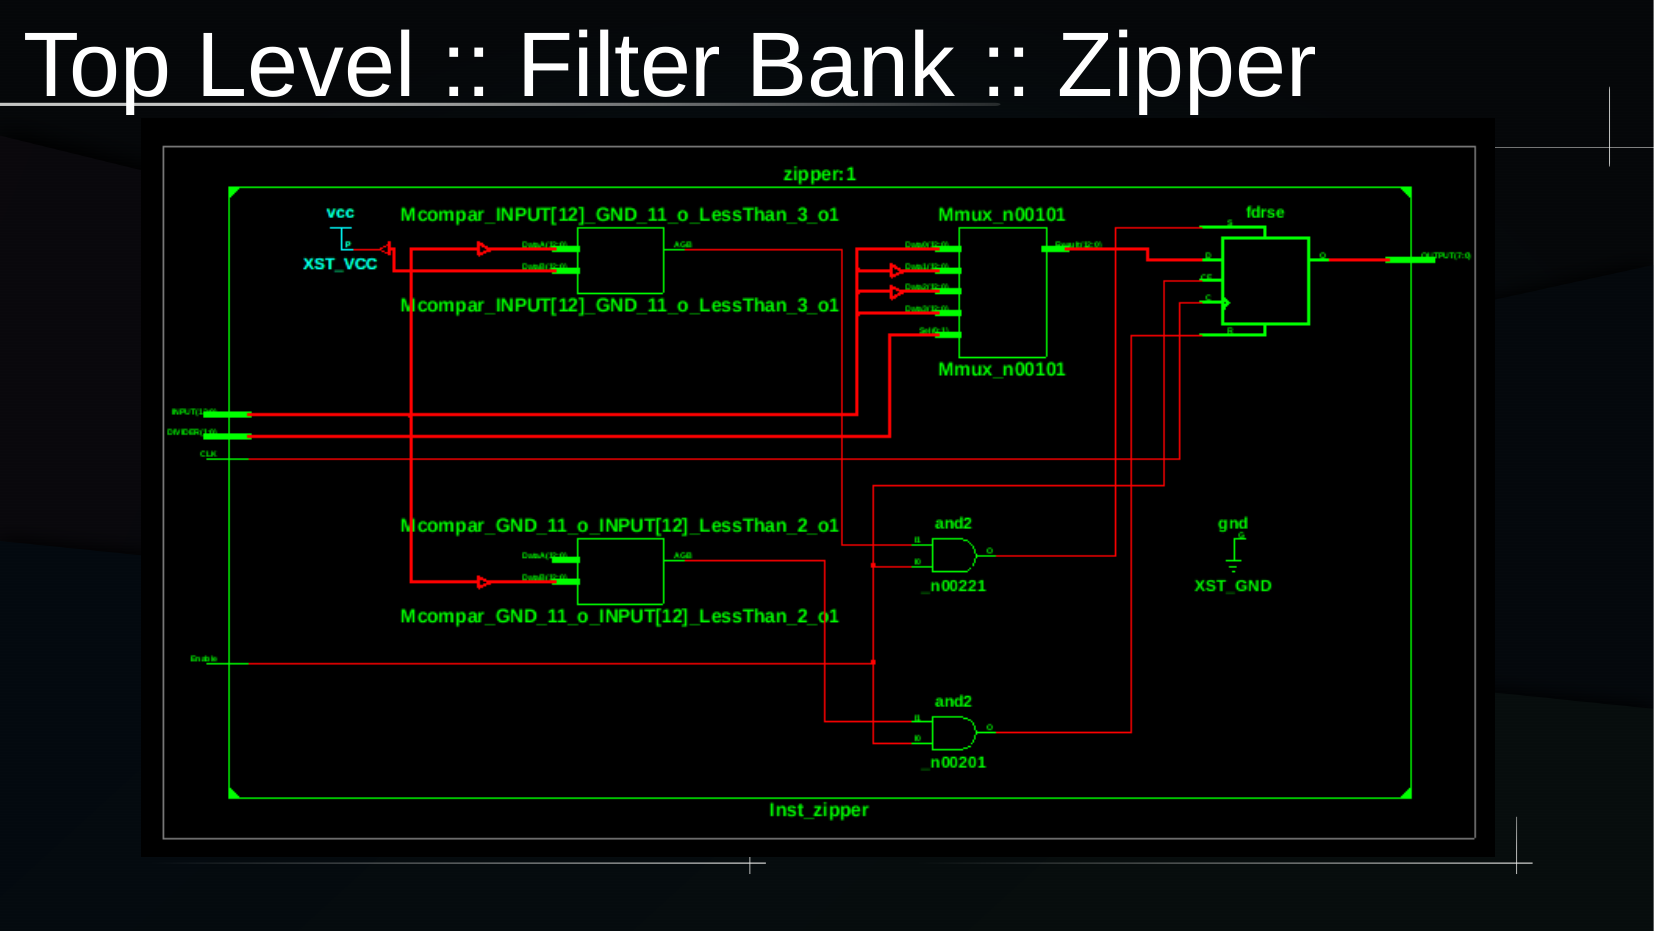

# Top Level :: Filter Bank :: Zipper